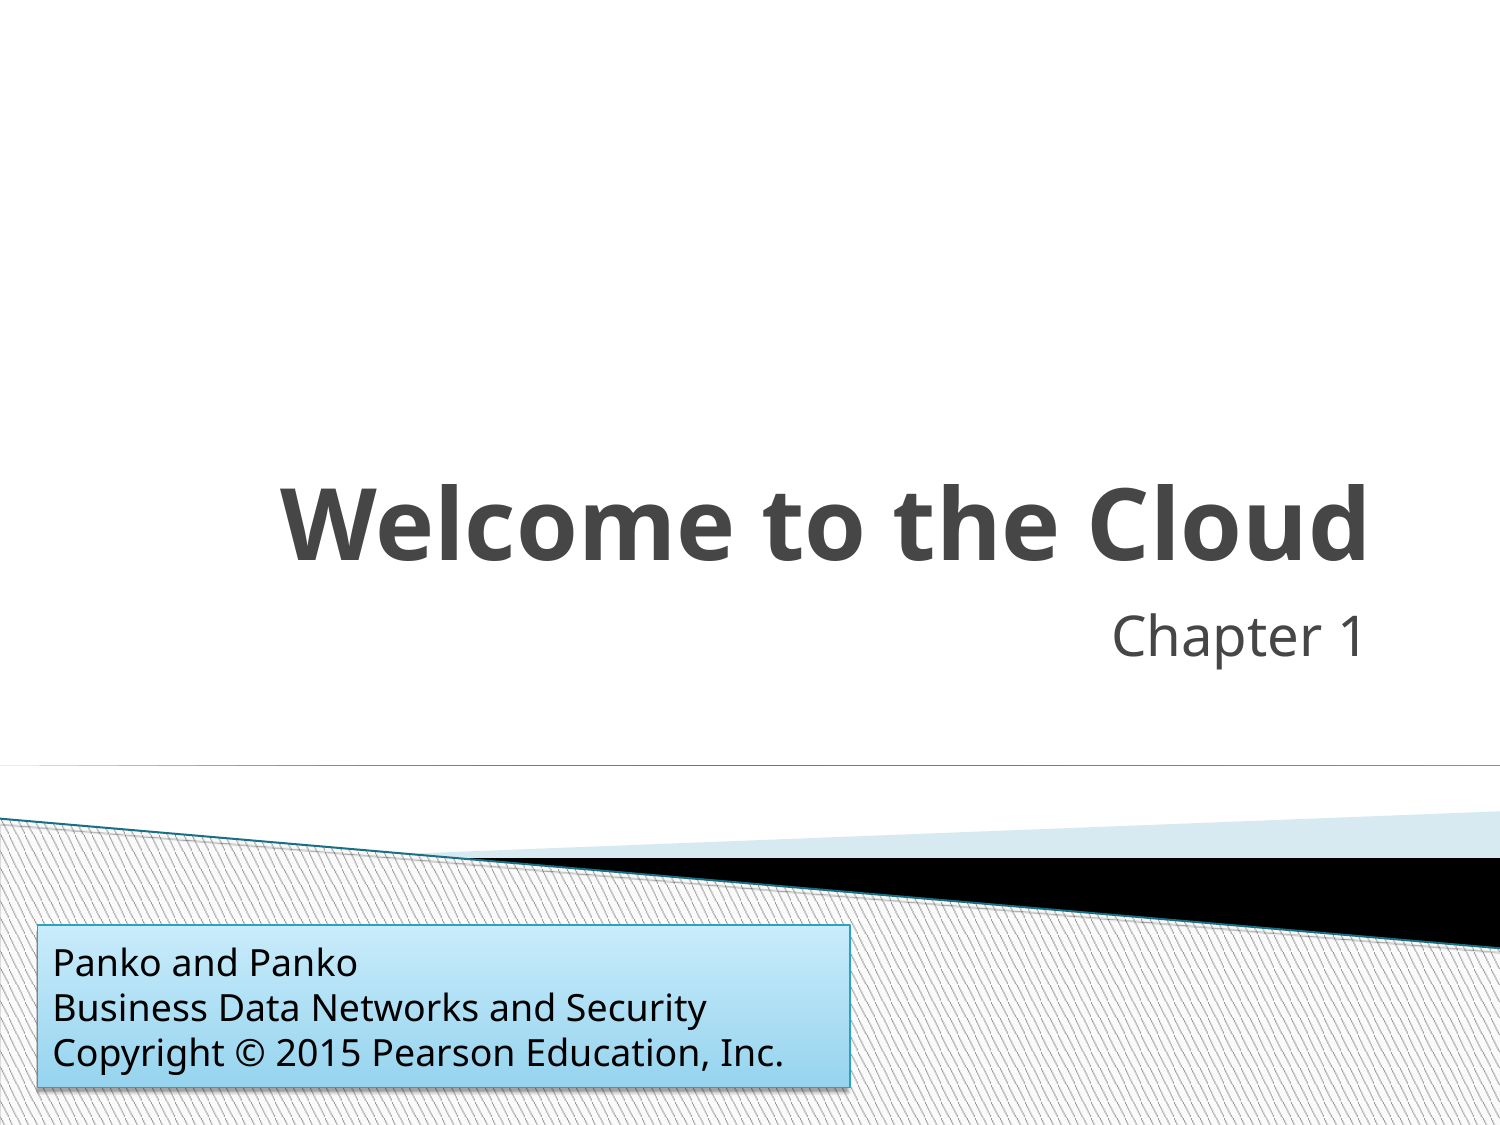

# Welcome to the Cloud
Chapter 1
Panko and Panko
Business Data Networks and Security
Copyright © 2015 Pearson Education, Inc.